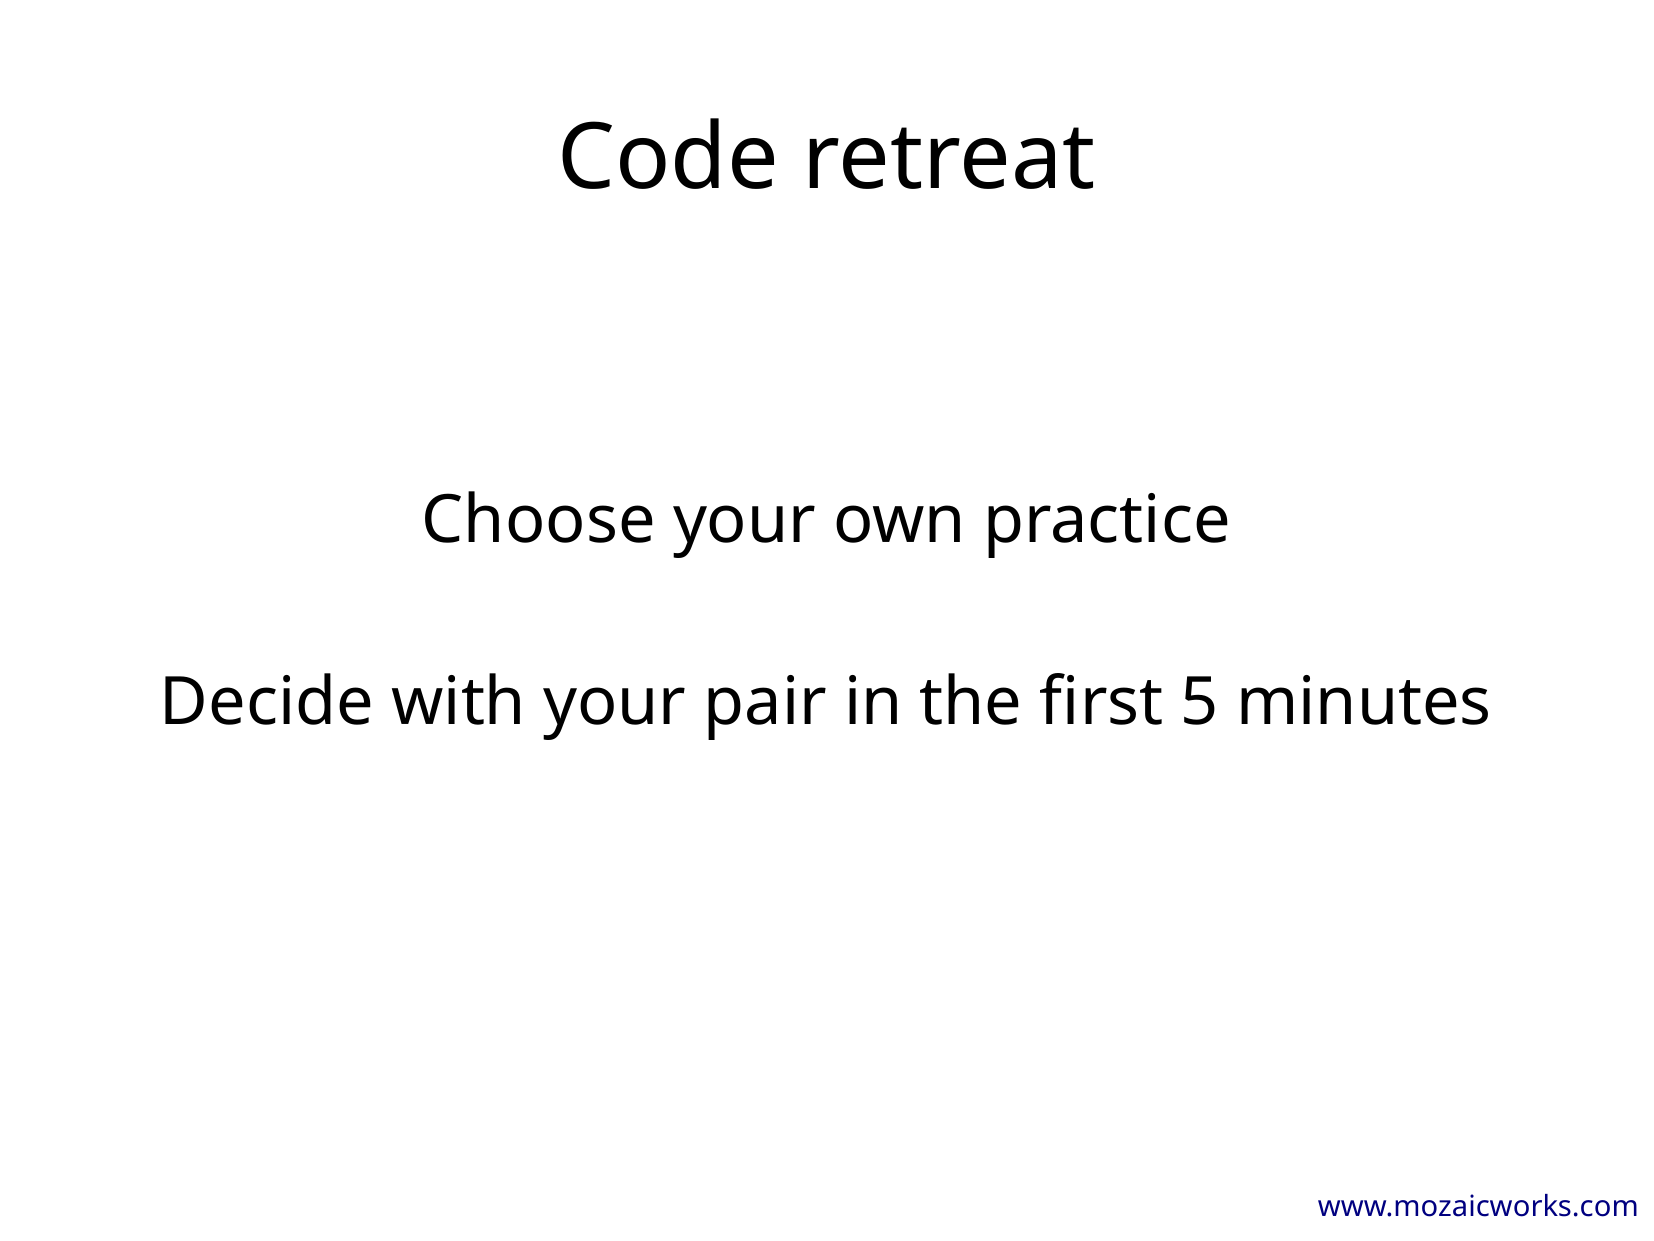

# Code retreat
Choose your own practice
Decide with your pair in the first 5 minutes
www.mozaicworks.com